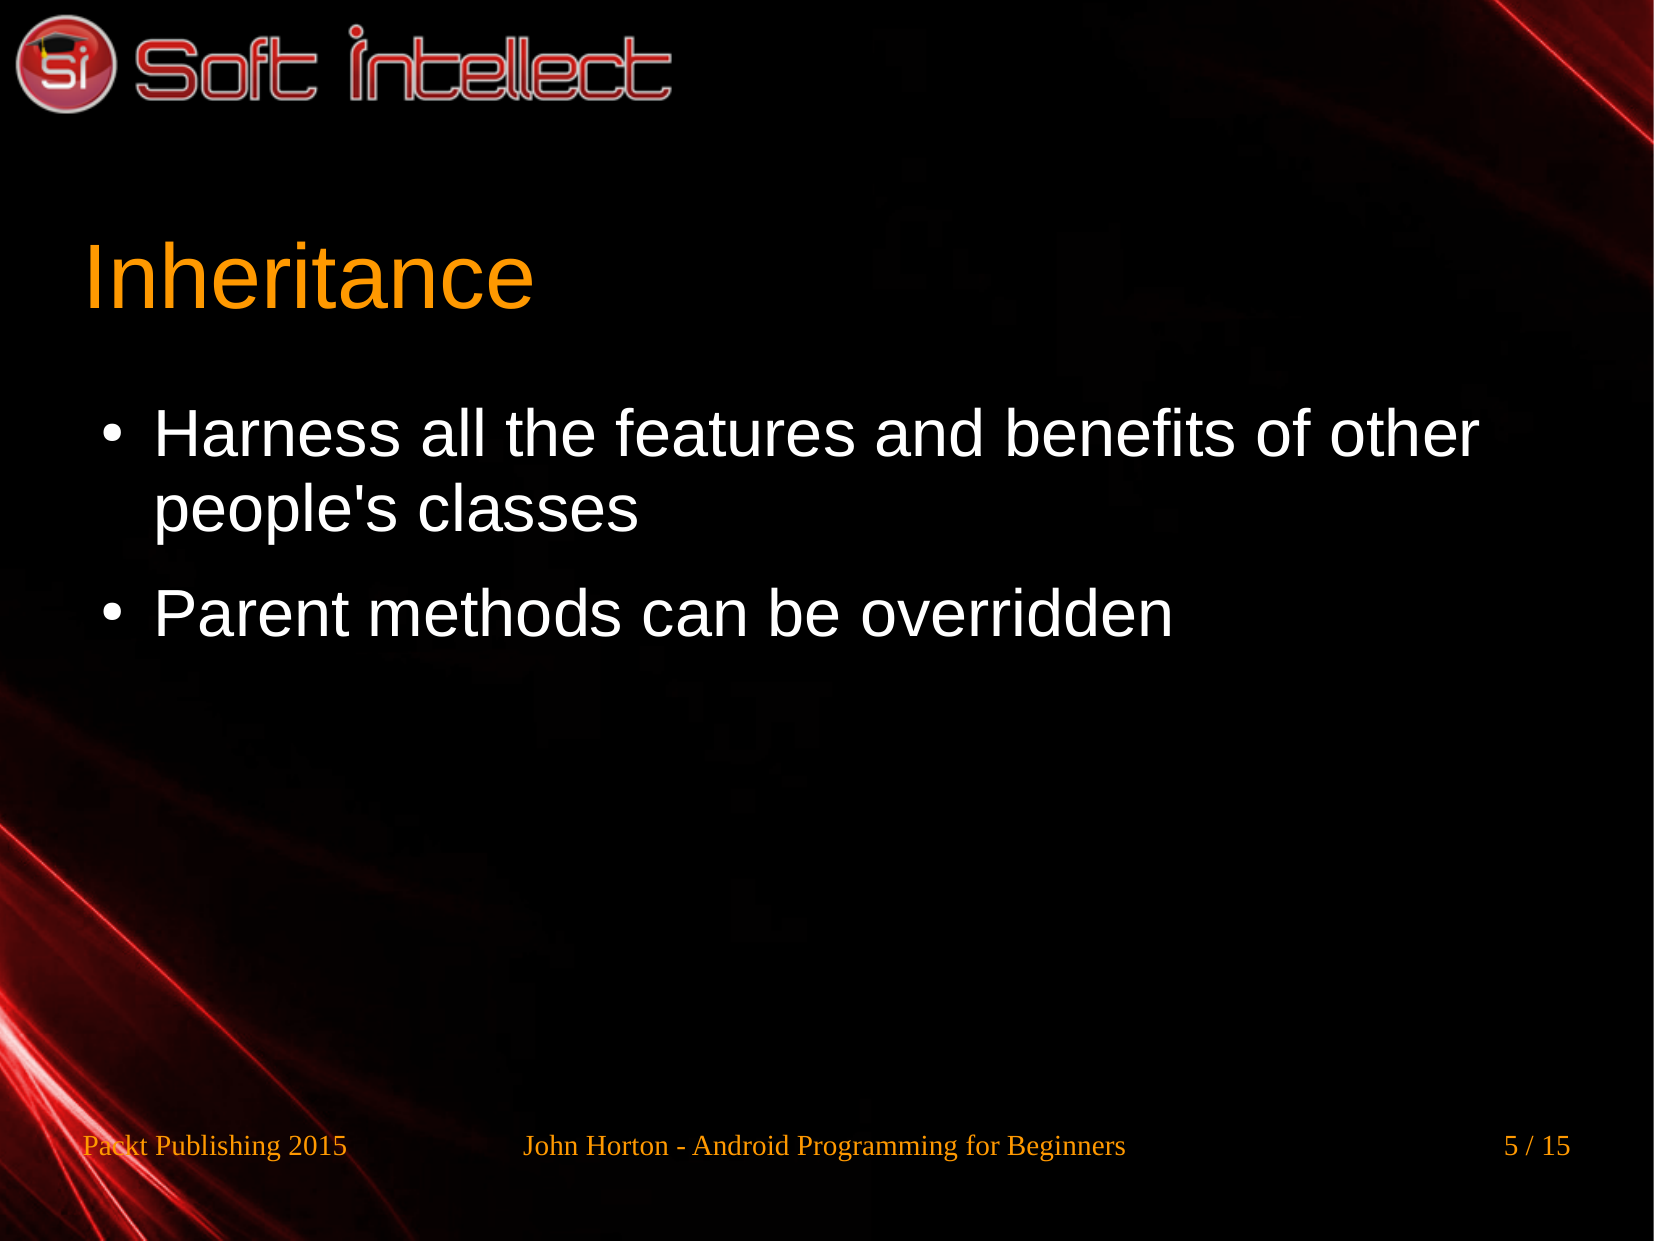

# Inheritance
Harness all the features and benefits of other people's classes
Parent methods can be overridden
Packt Publishing 2015
John Horton - Android Programming for Beginners
5